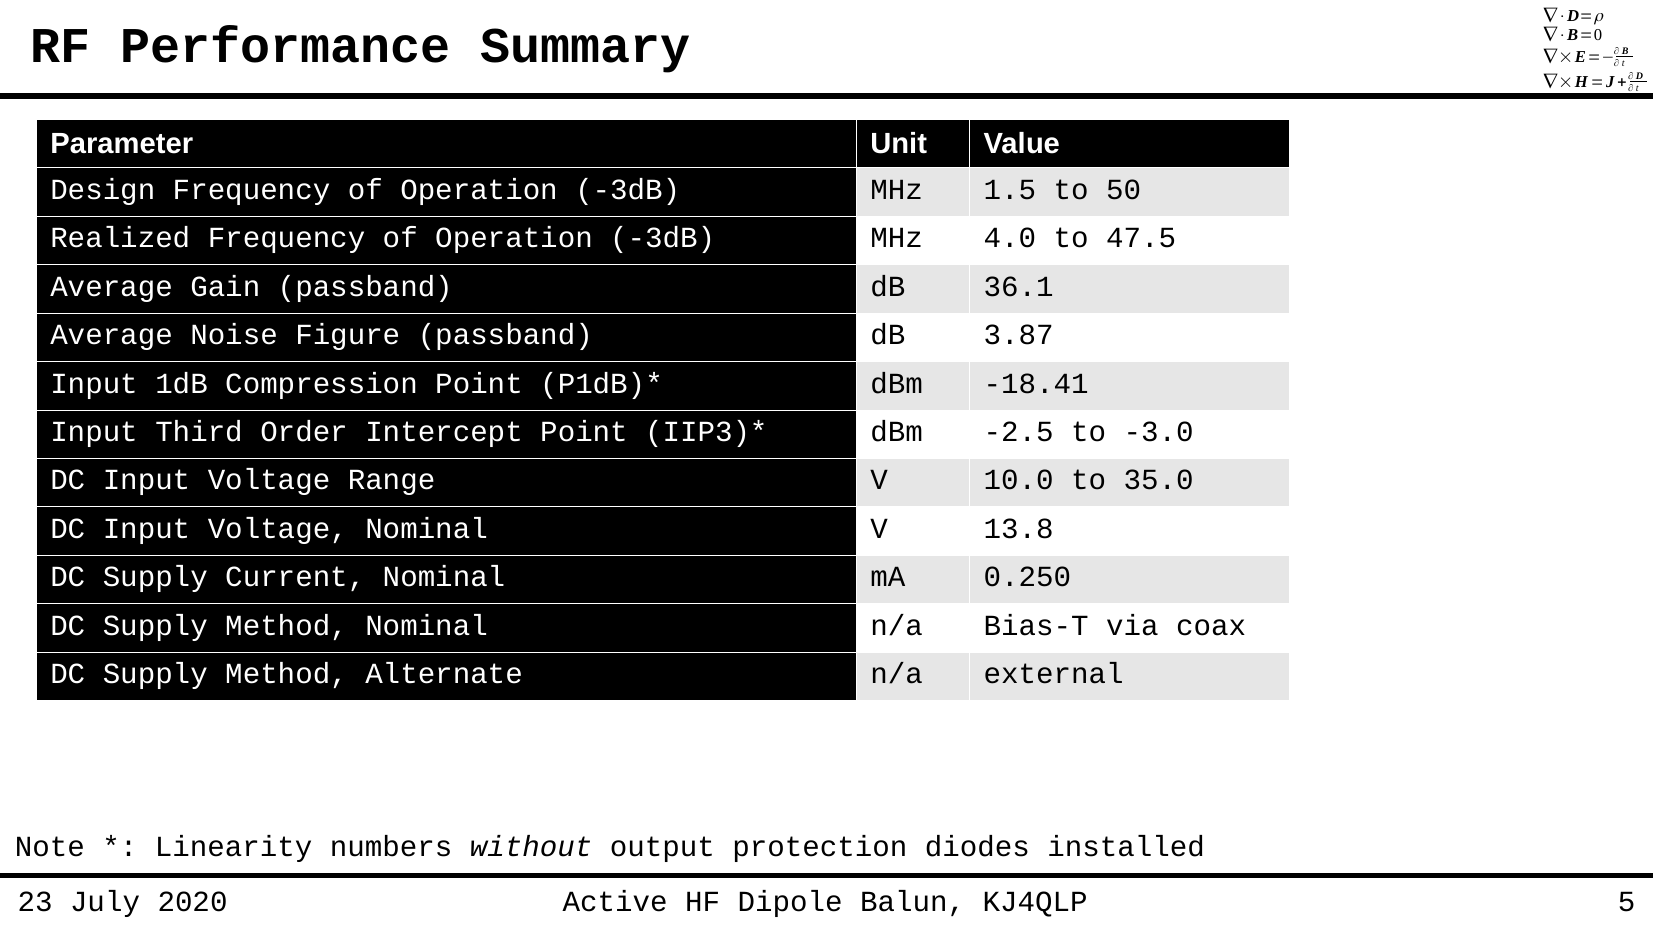

# RF Performance Summary
| Parameter | Unit | Value |
| --- | --- | --- |
| Design Frequency of Operation (-3dB) | MHz | 1.5 to 50 |
| Realized Frequency of Operation (-3dB) | MHz | 4.0 to 47.5 |
| Average Gain (passband) | dB | 36.1 |
| Average Noise Figure (passband) | dB | 3.87 |
| Input 1dB Compression Point (P1dB)\* | dBm | -18.41 |
| Input Third Order Intercept Point (IIP3)\* | dBm | -2.5 to -3.0 |
| DC Input Voltage Range | V | 10.0 to 35.0 |
| DC Input Voltage, Nominal | V | 13.8 |
| DC Supply Current, Nominal | mA | 0.250 |
| DC Supply Method, Nominal | n/a | Bias-T via coax |
| DC Supply Method, Alternate | n/a | external |
Note *: Linearity numbers without output protection diodes installed
23 July 2020
Active HF Dipole Balun, KJ4QLP
5